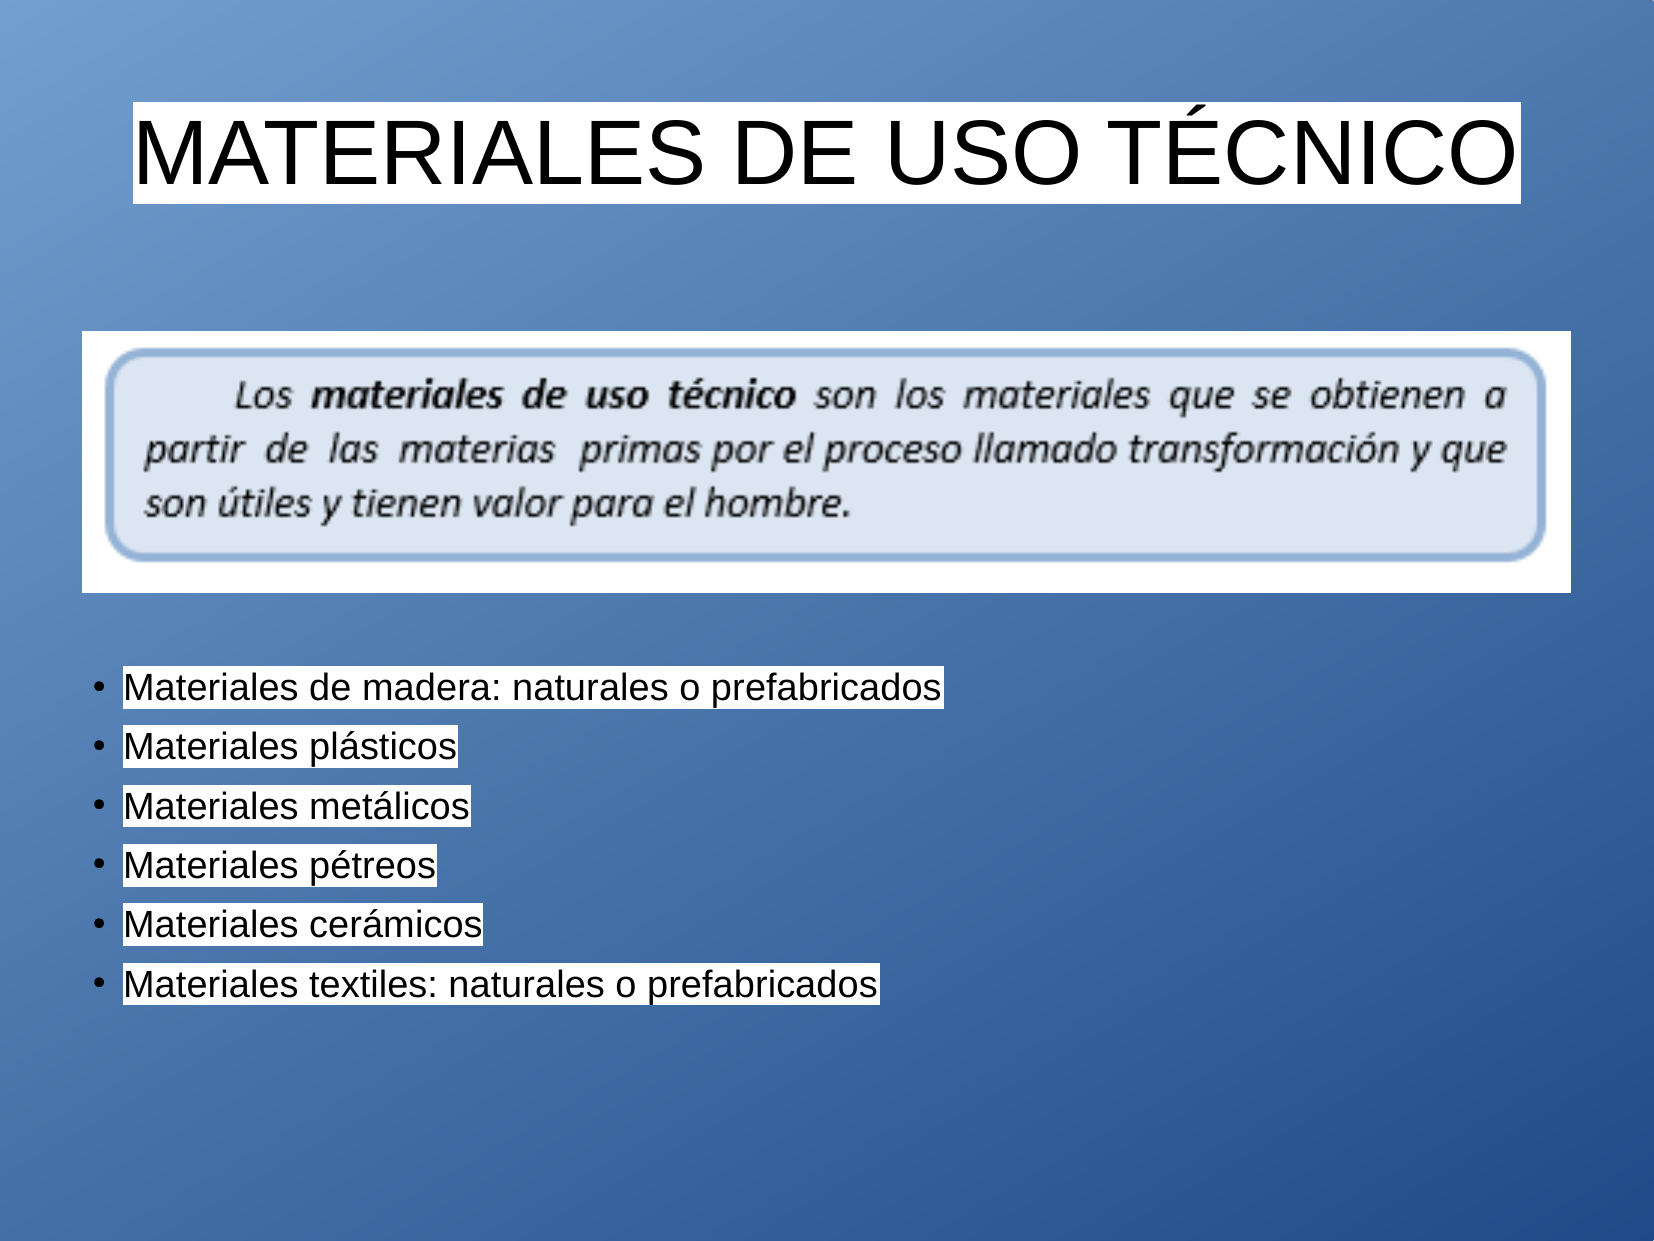

# MATERIALES DE USO TÉCNICO
Materiales de madera: naturales o prefabricados
Materiales plásticos
Materiales metálicos
Materiales pétreos
Materiales cerámicos
Materiales textiles: naturales o prefabricados